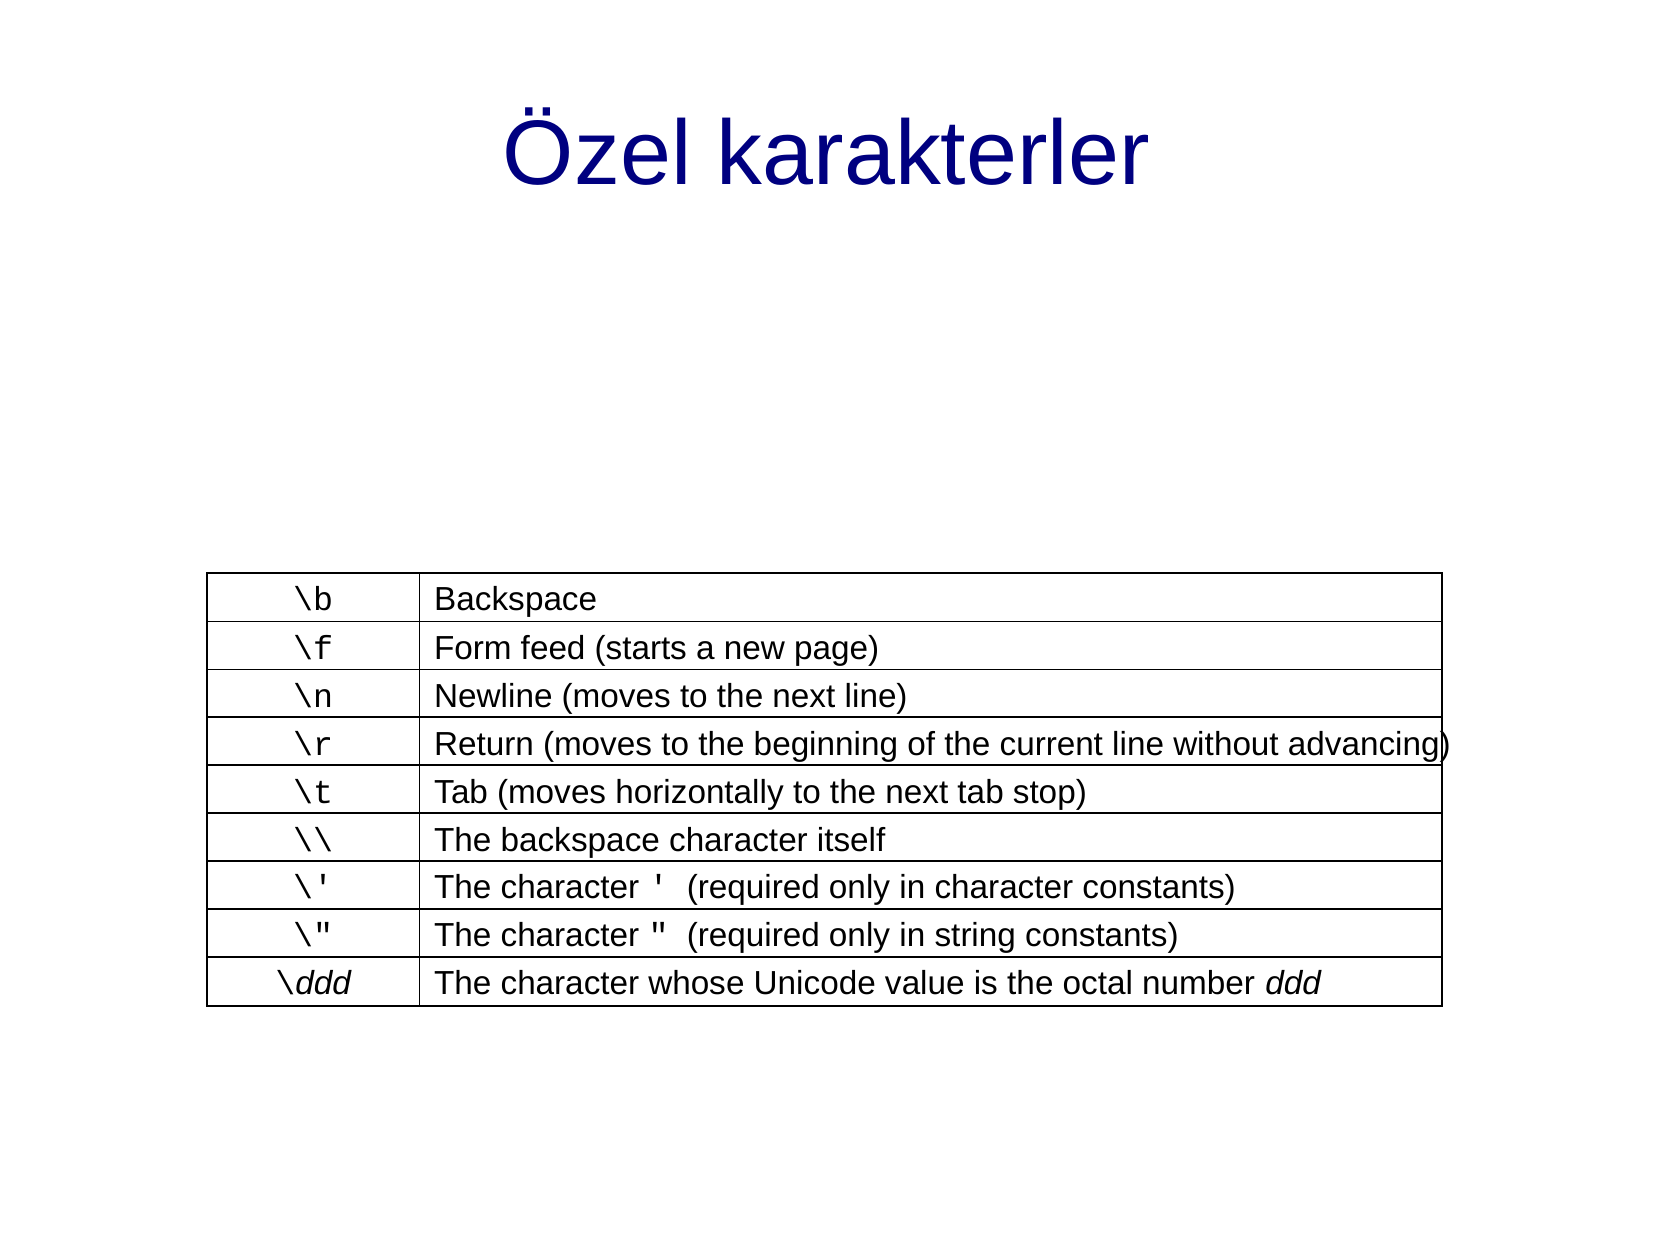

# Özel karakterler
\b
Backspace
\f
Form feed (starts a new page)
\n
Newline (moves to the next line)
\r
Return (moves to the beginning of the current line without advancing)
\t
Tab (moves horizontally to the next tab stop)
\\
The backspace character itself
\'
The character ' (required only in character constants)
\"
The character " (required only in string constants)
\ddd
The character whose Unicode value is the octal number ddd